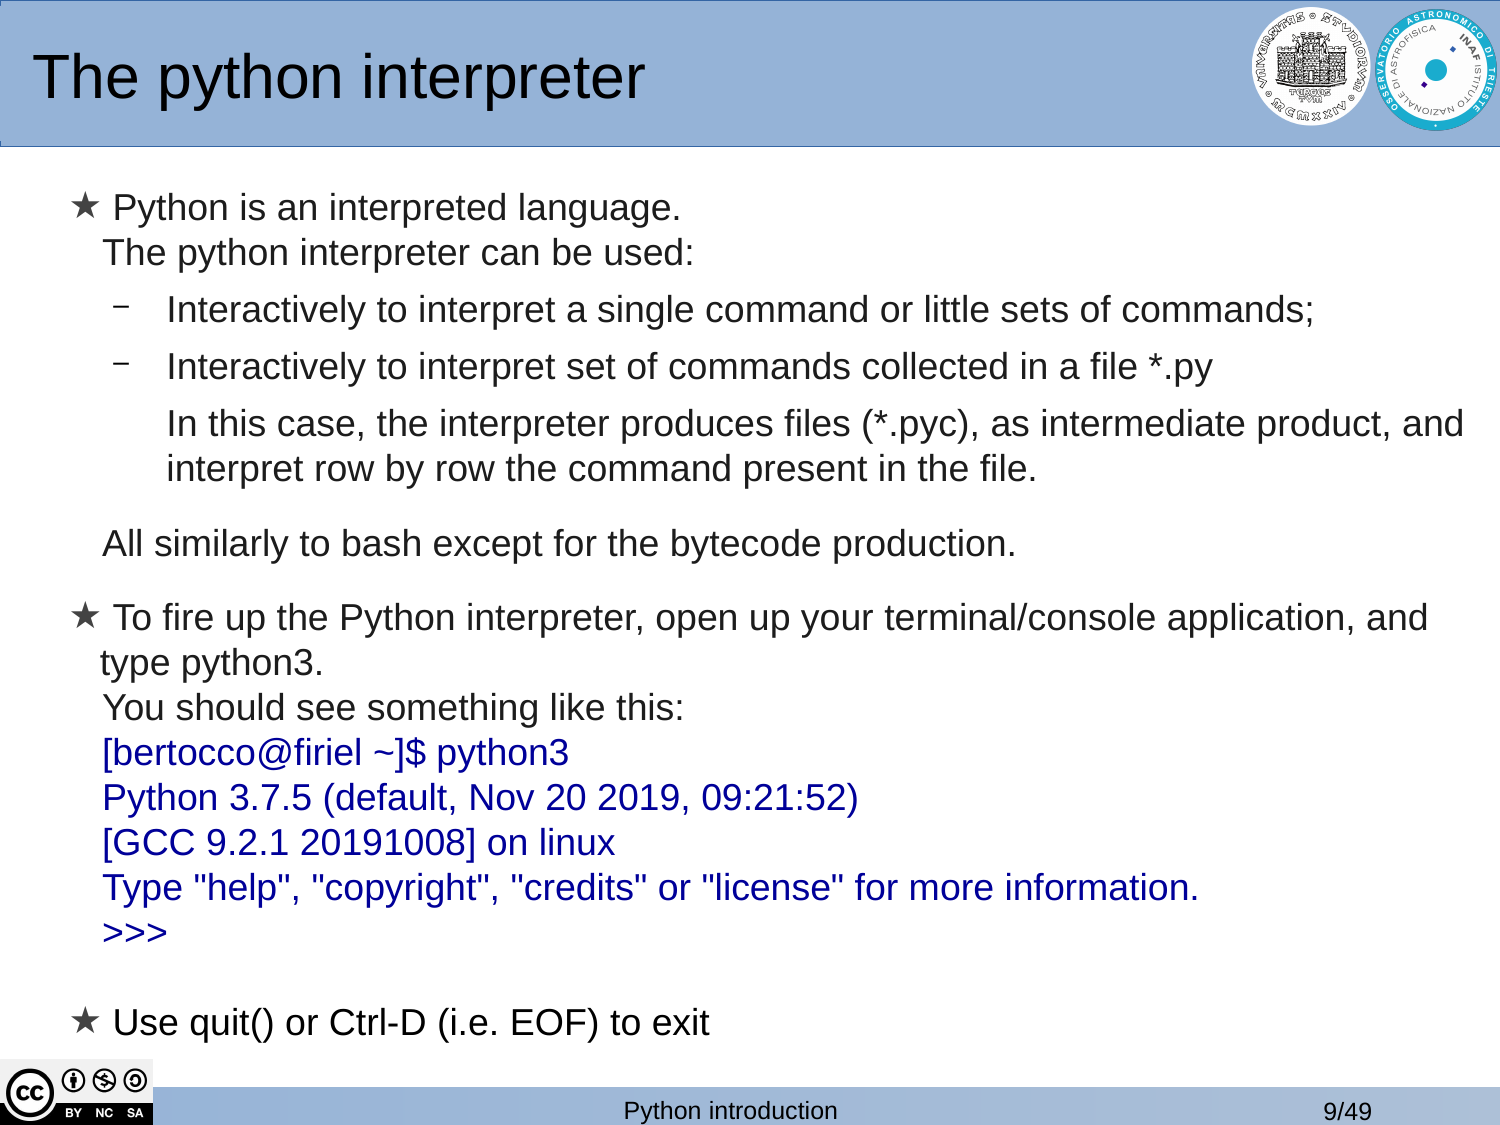

The python interpreter
# Python is an interpreted language.
The python interpreter can be used:
Interactively to interpret a single command or little sets of commands;
Interactively to interpret set of commands collected in a file *.py
In this case, the interpreter produces files (*.pyc), as intermediate product, and interpret row by row the command present in the file.
All similarly to bash except for the bytecode production.
 To fire up the Python interpreter, open up your terminal/console application, and type python3.
You should see something like this:
[bertocco@firiel ~]$ python3
Python 3.7.5 (default, Nov 20 2019, 09:21:52)
[GCC 9.2.1 20191008] on linux
Type "help", "copyright", "credits" or "license" for more information.
>>>
 Use quit() or Ctrl-D (i.e. EOF) to exit